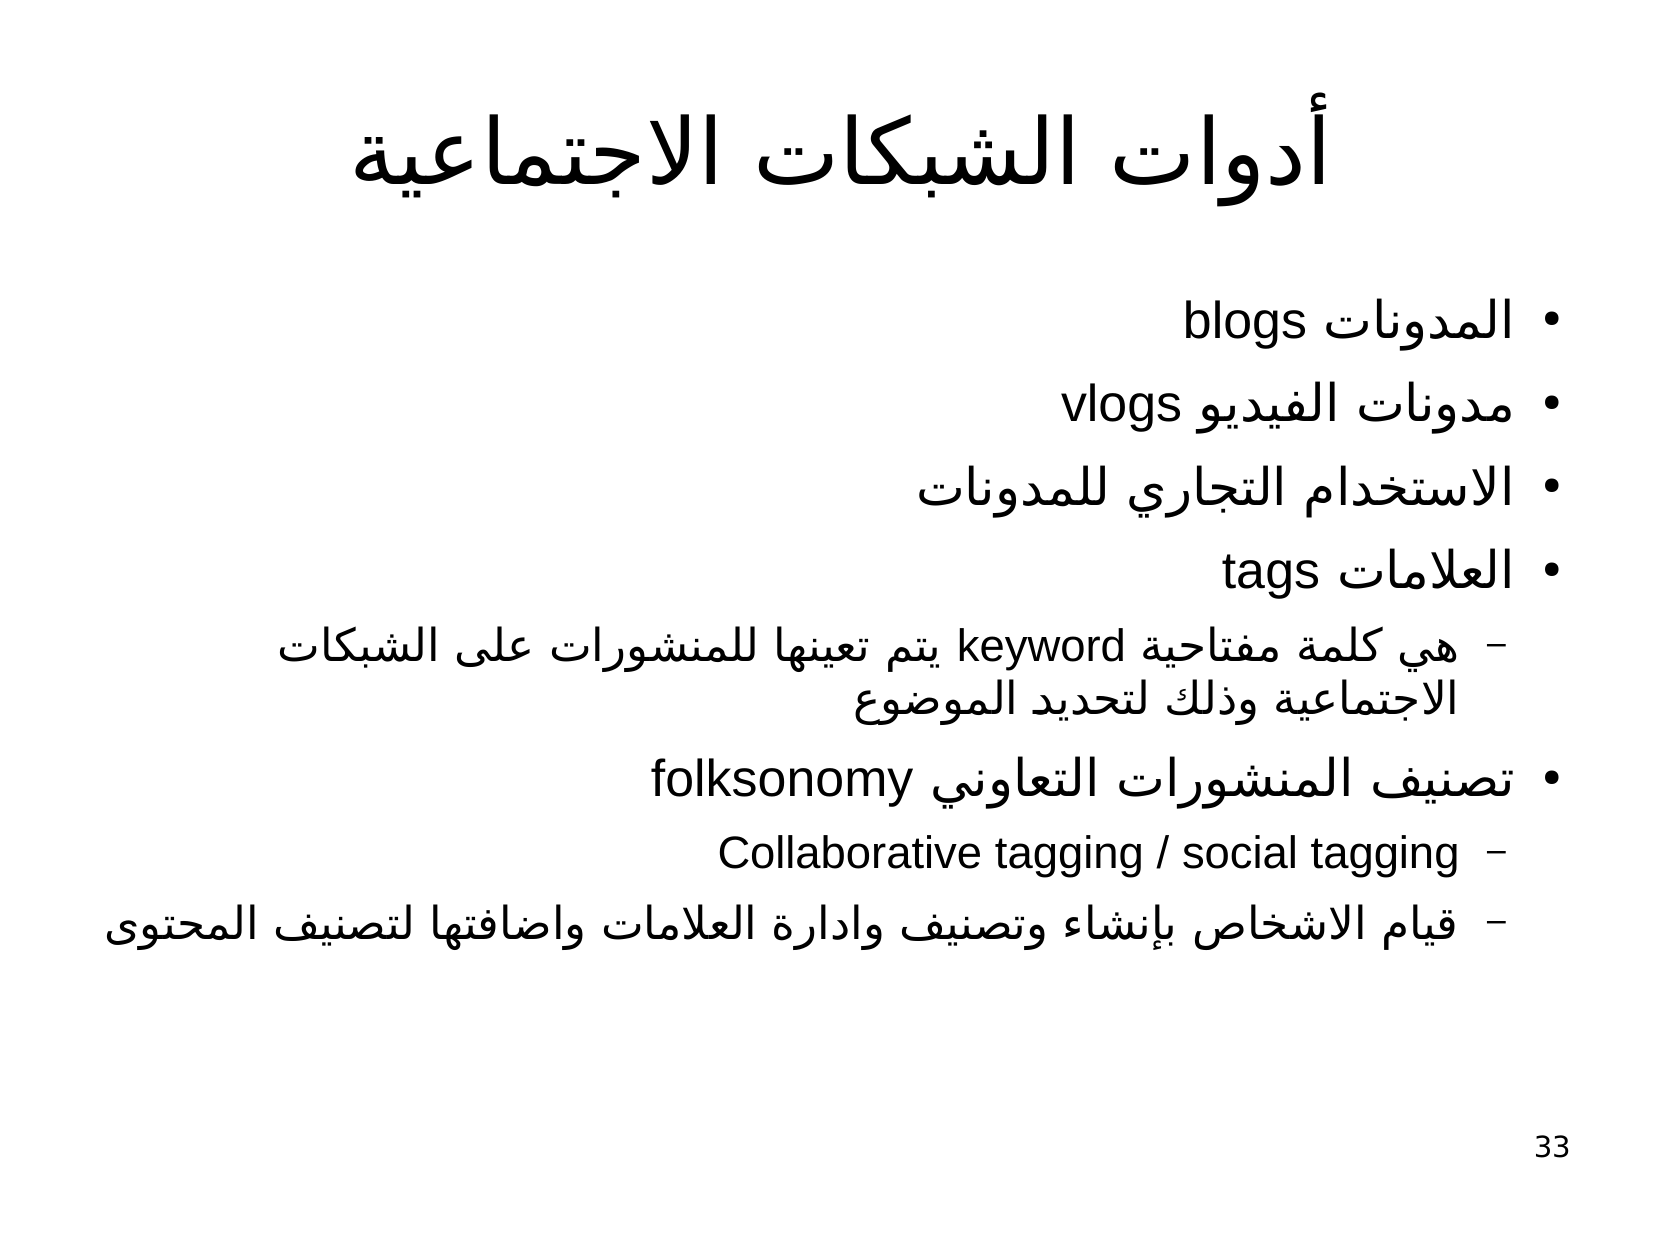

# أدوات الشبكات الاجتماعية
المدونات blogs
مدونات الفيديو vlogs
الاستخدام التجاري للمدونات
العلامات tags
هي كلمة مفتاحية keyword يتم تعينها للمنشورات على الشبكات الاجتماعية وذلك لتحديد الموضوع
تصنيف المنشورات التعاوني folksonomy
Collaborative tagging / social tagging
قيام الاشخاص بإنشاء وتصنيف وادارة العلامات واضافتها لتصنيف المحتوى
33